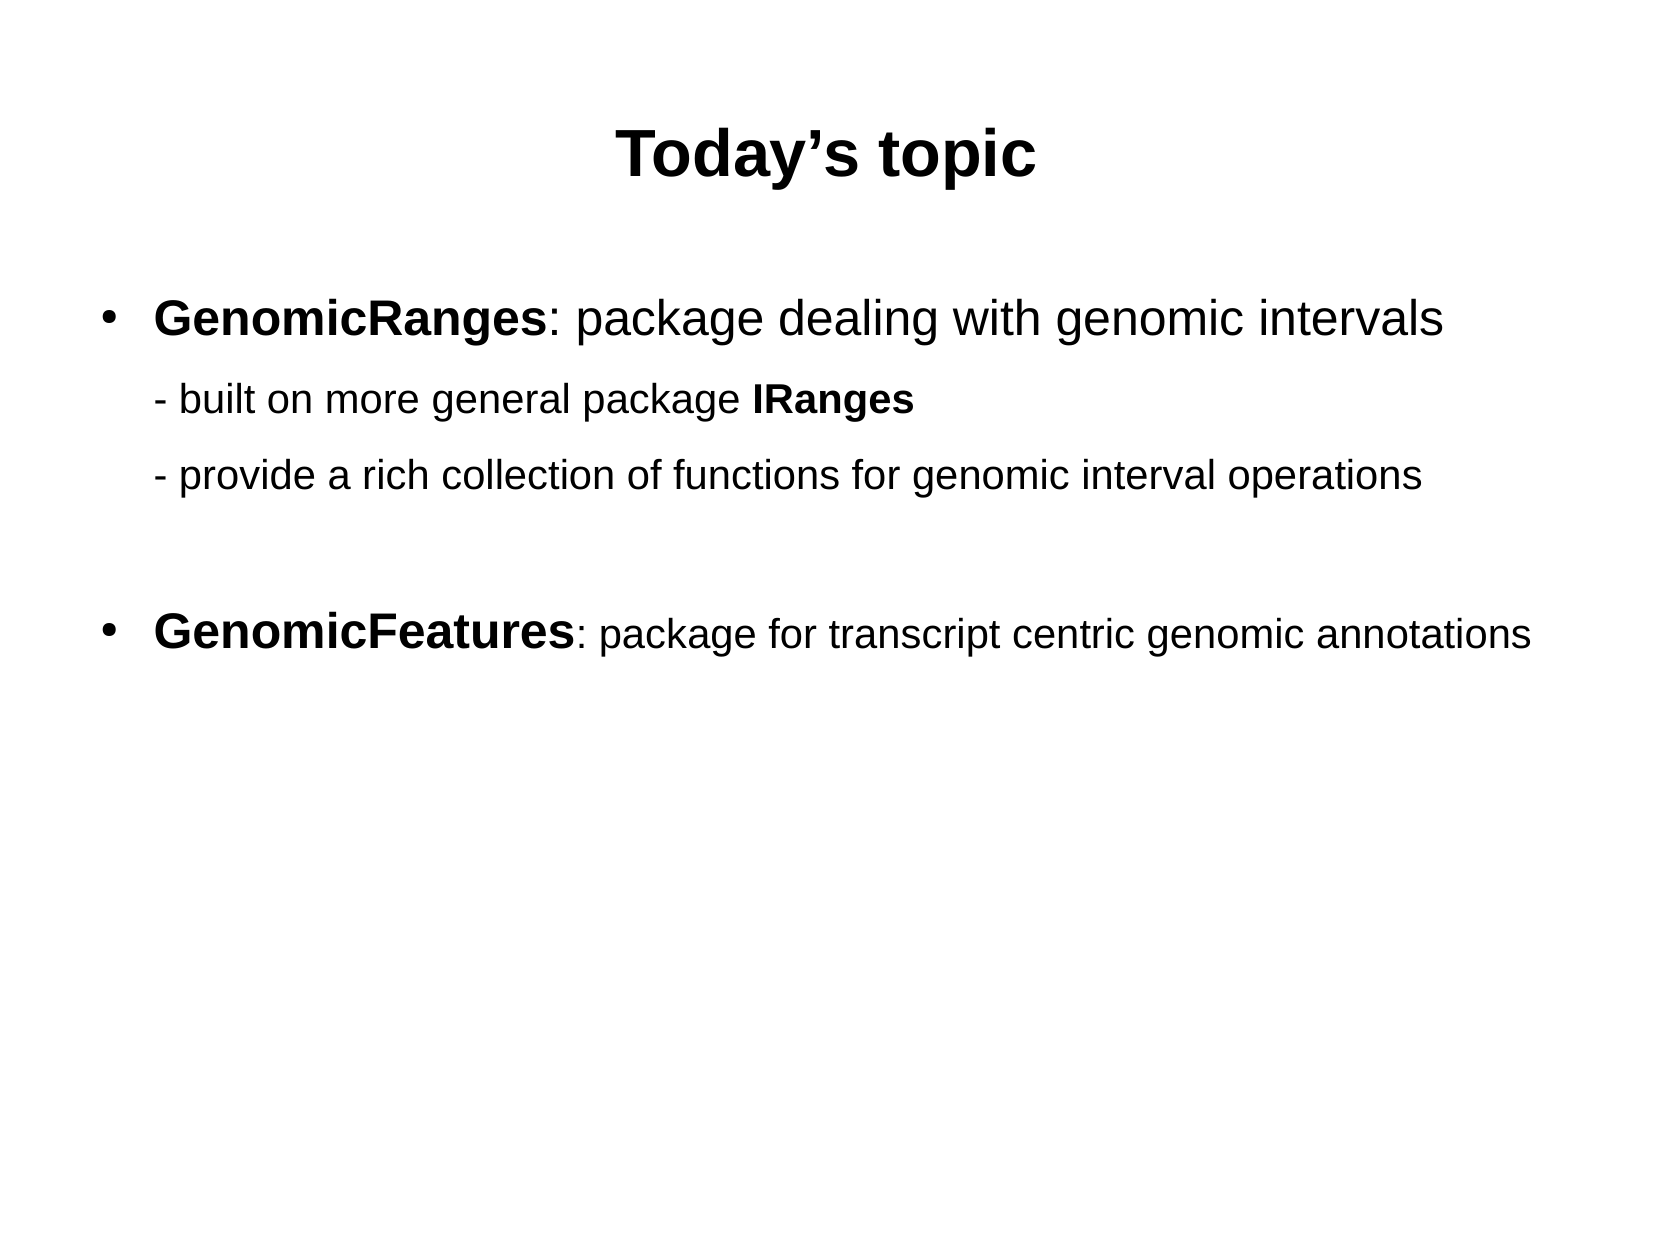

# Today’s topic
GenomicRanges: package dealing with genomic intervals
- built on more general package IRanges
- provide a rich collection of functions for genomic interval operations
GenomicFeatures: package for transcript centric genomic annotations